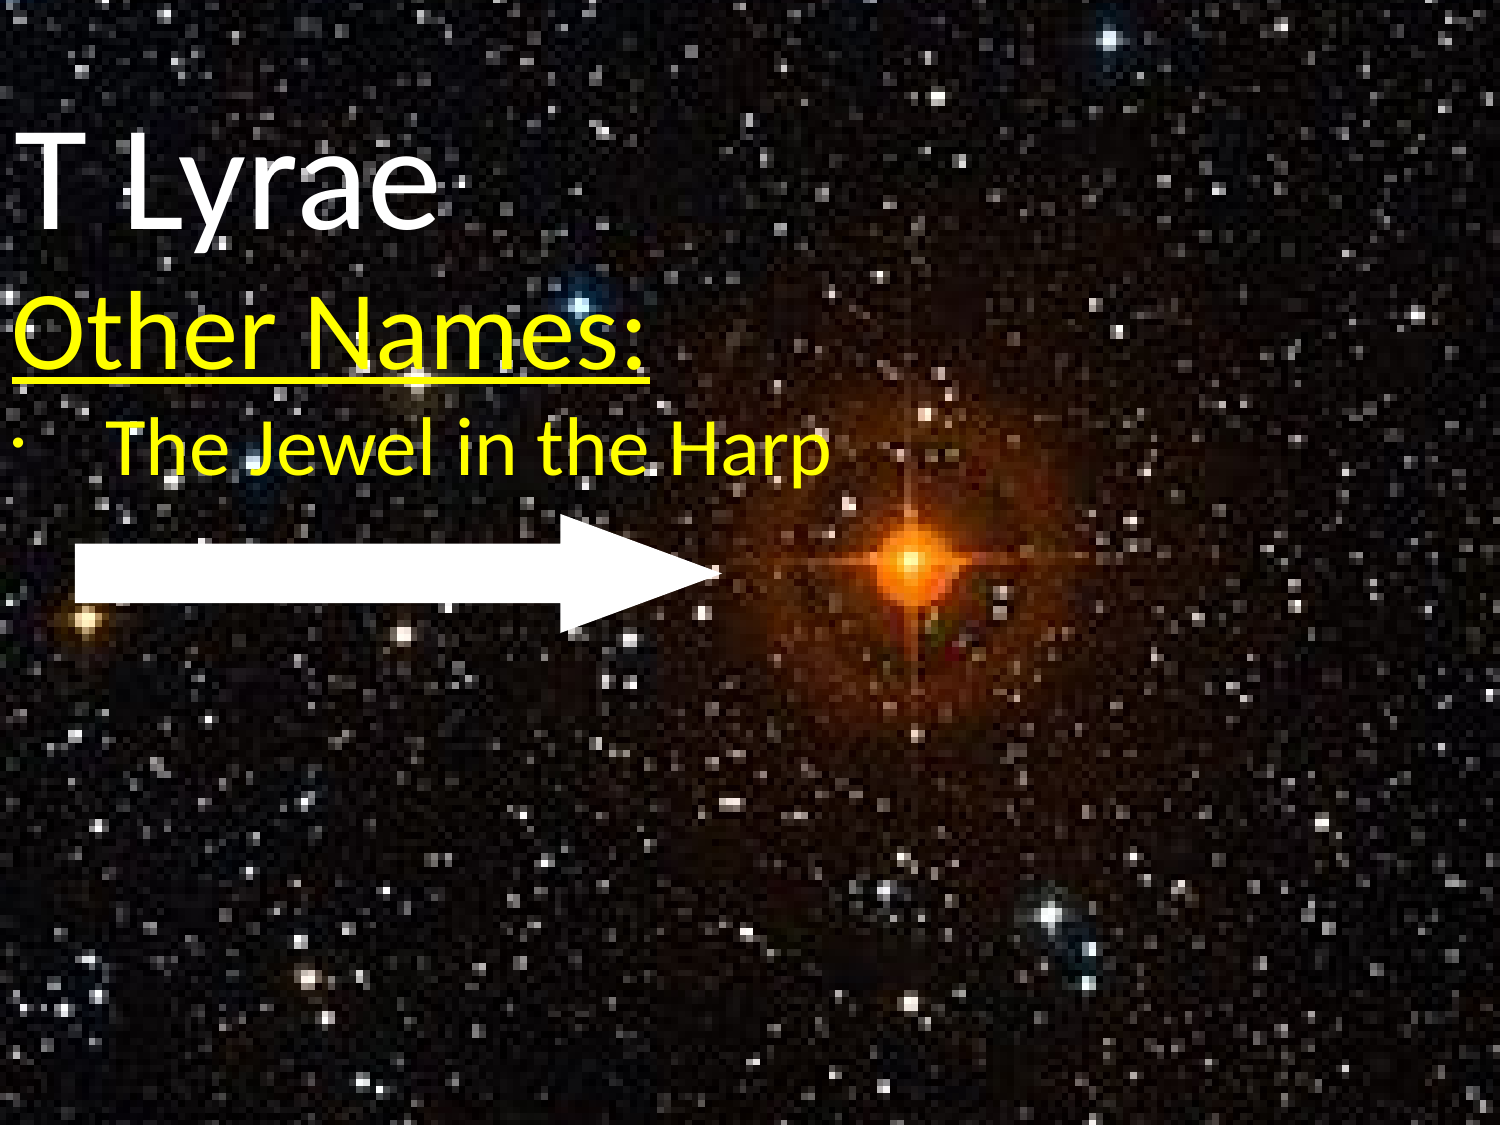

T Lyrae
Other Names:
The Jewel in the Harp